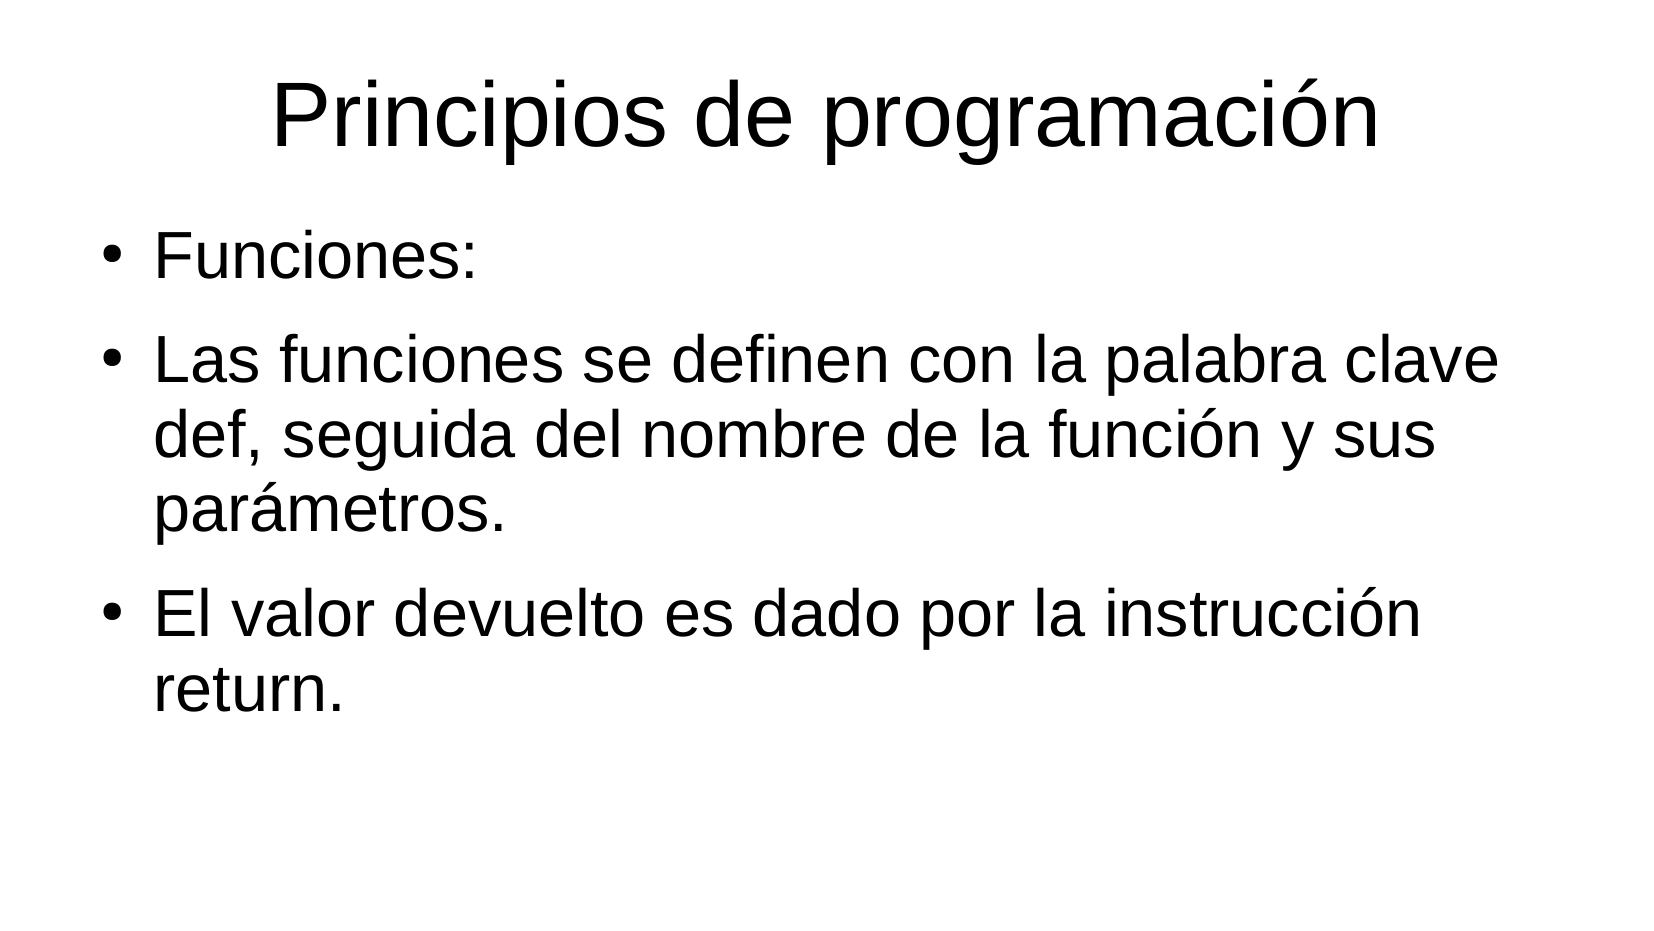

# Principios de programación
Funciones:
Las funciones se definen con la palabra clave def, seguida del nombre de la función y sus parámetros.
El valor devuelto es dado por la instrucción return.